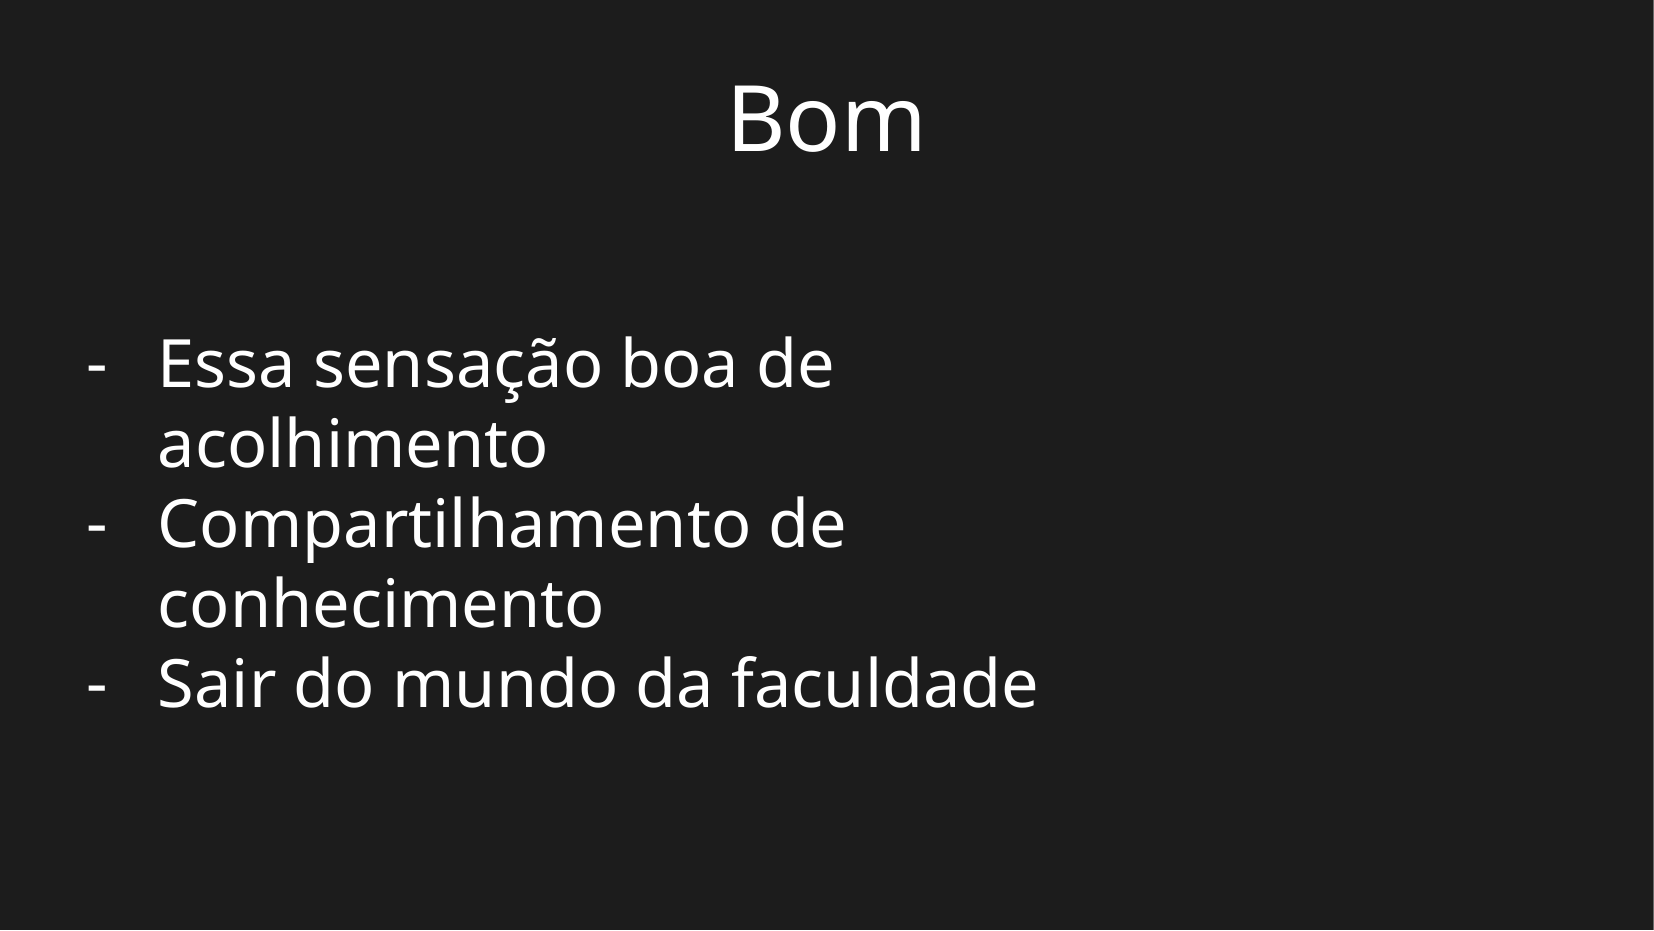

Bom
Essa sensação boa de acolhimento
Compartilhamento de conhecimento
Sair do mundo da faculdade